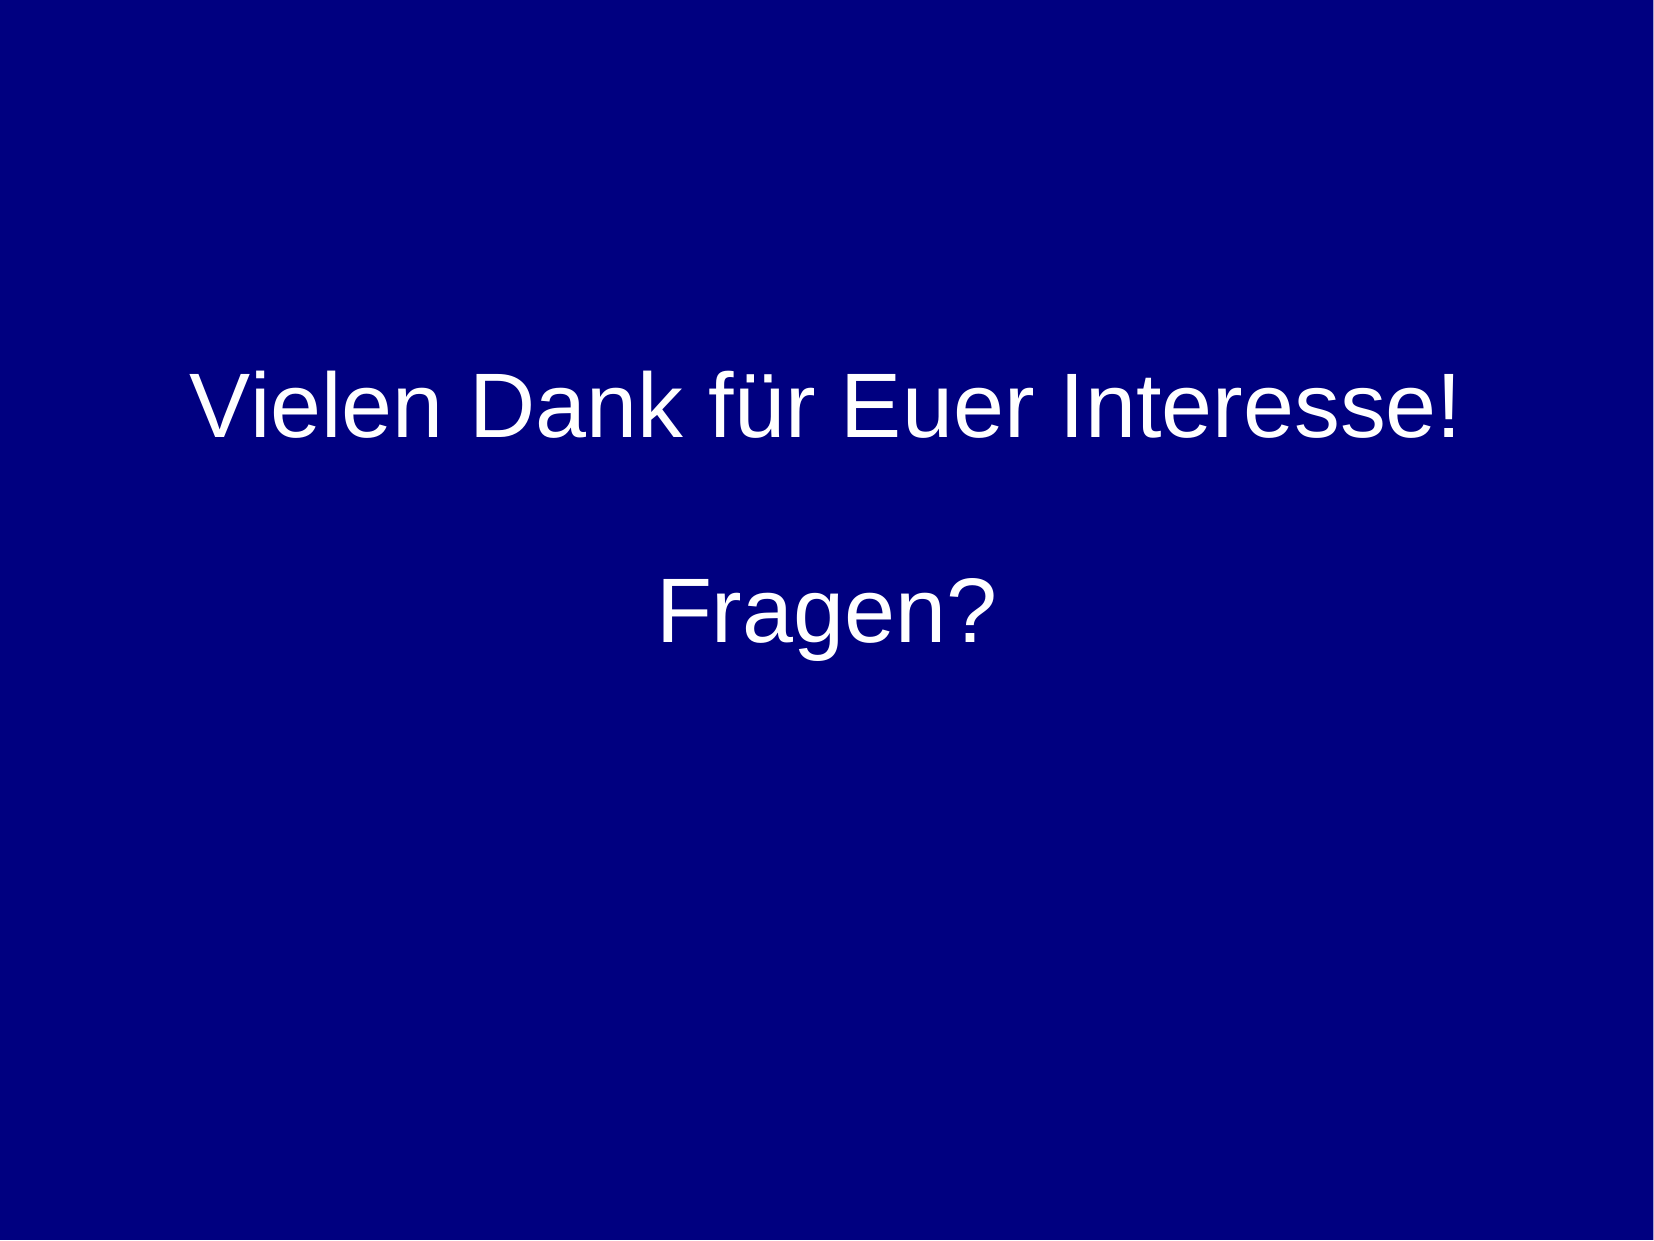

# Vielen Dank für Euer Interesse! Fragen?